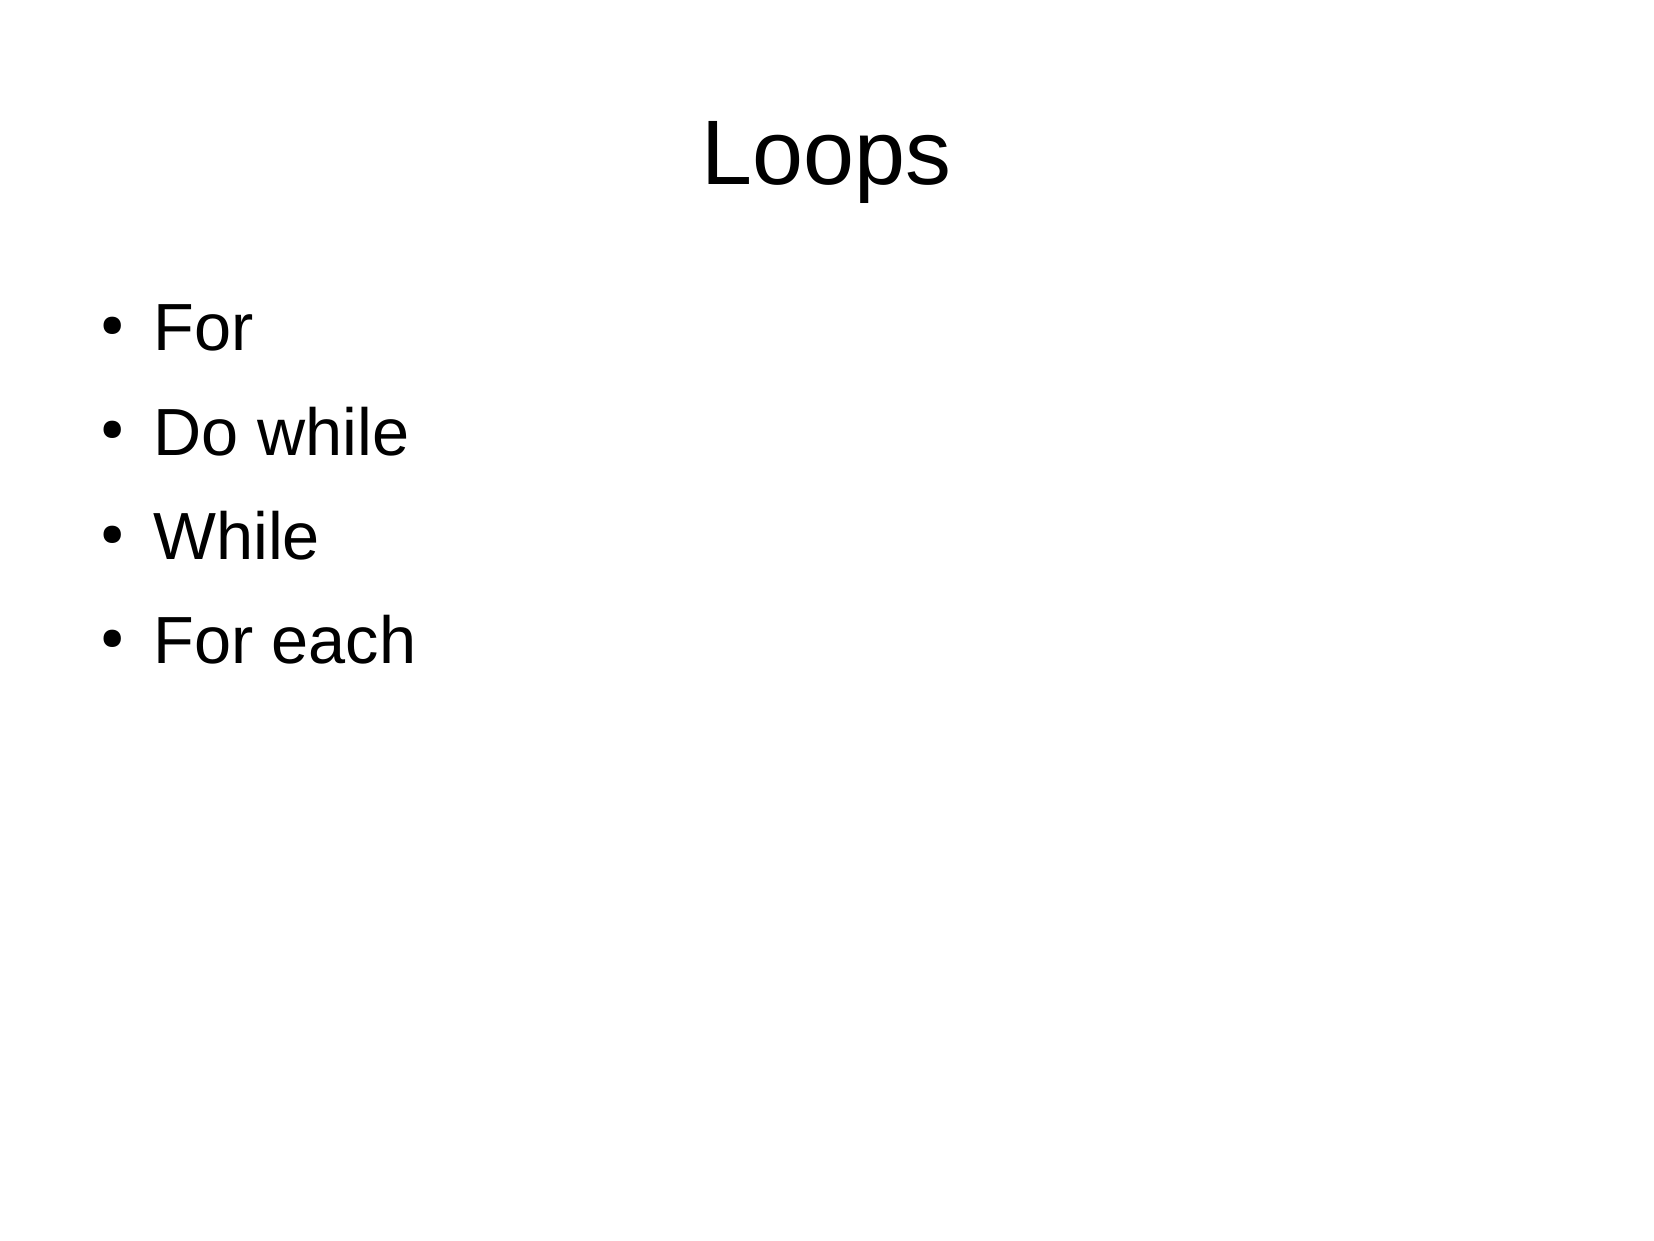

# Loops
For
Do while
While
For each